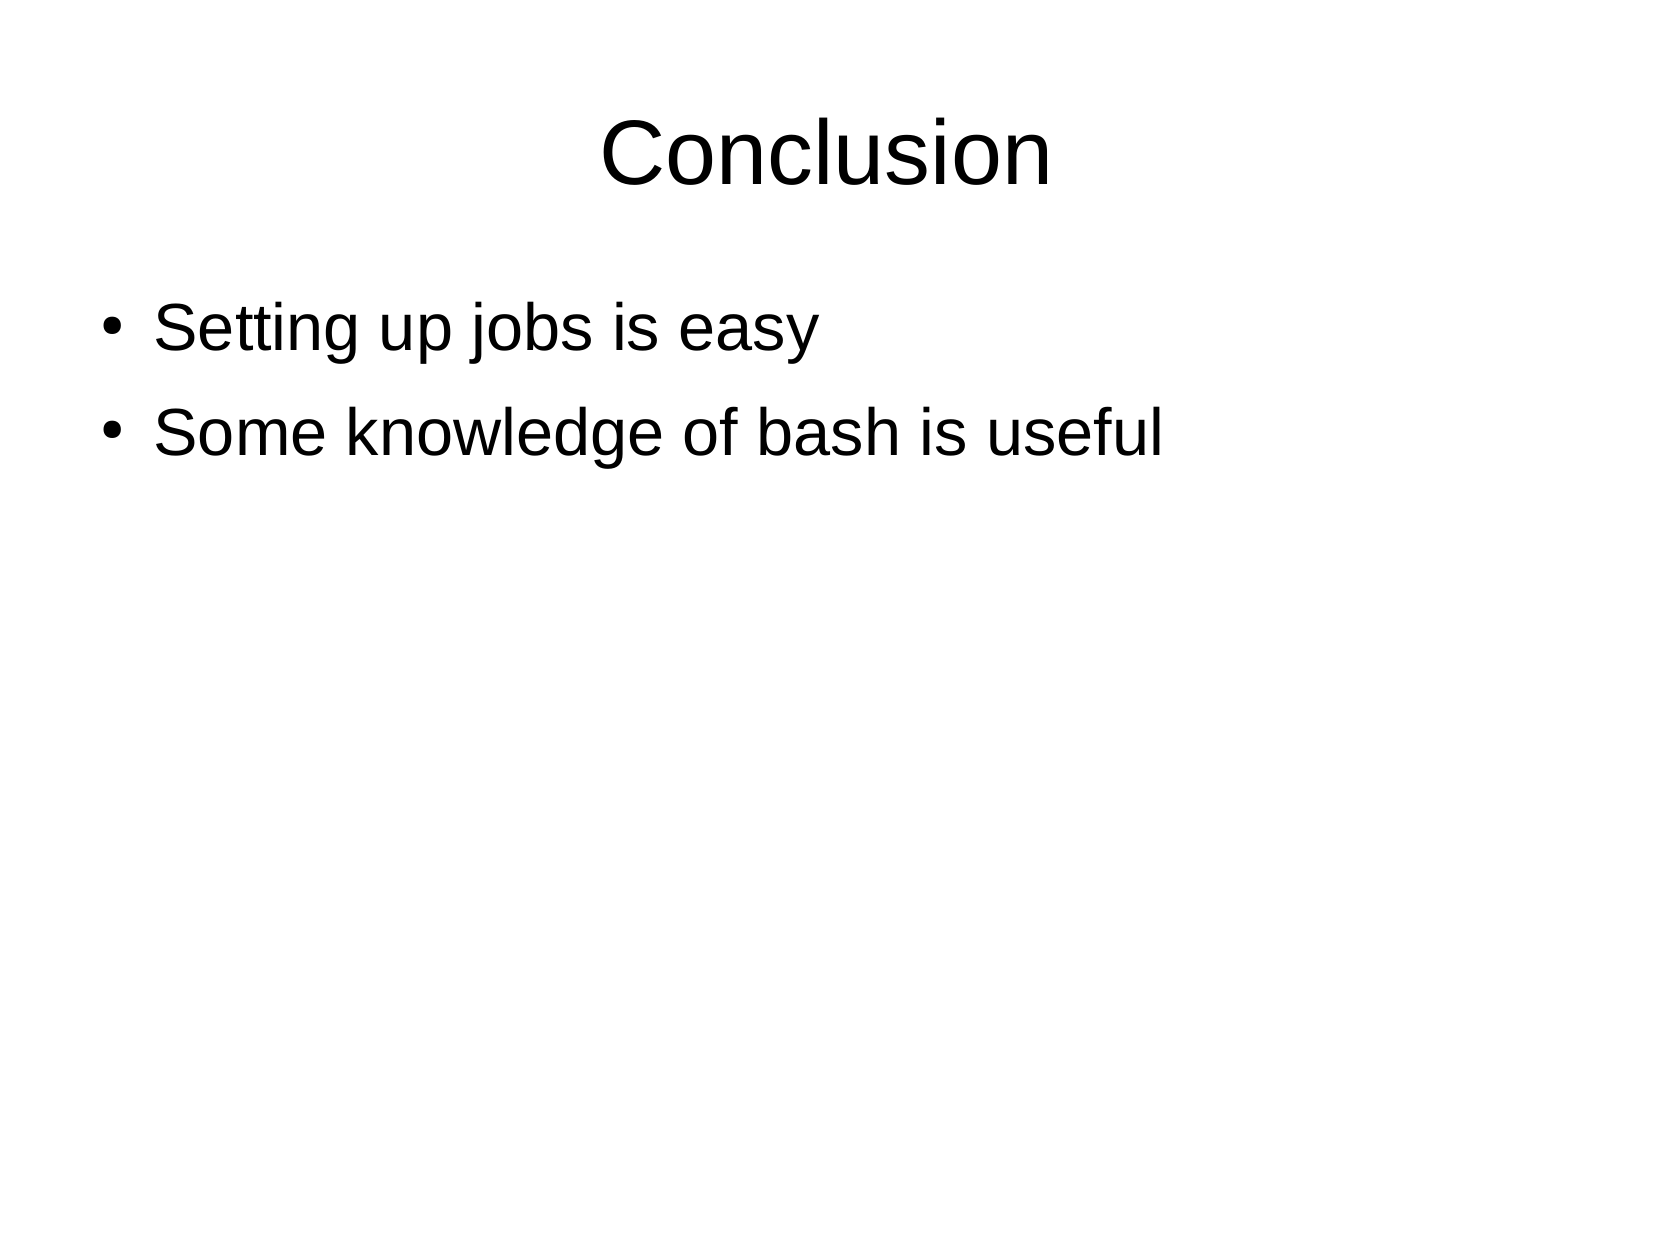

# Conclusion
Setting up jobs is easy
Some knowledge of bash is useful